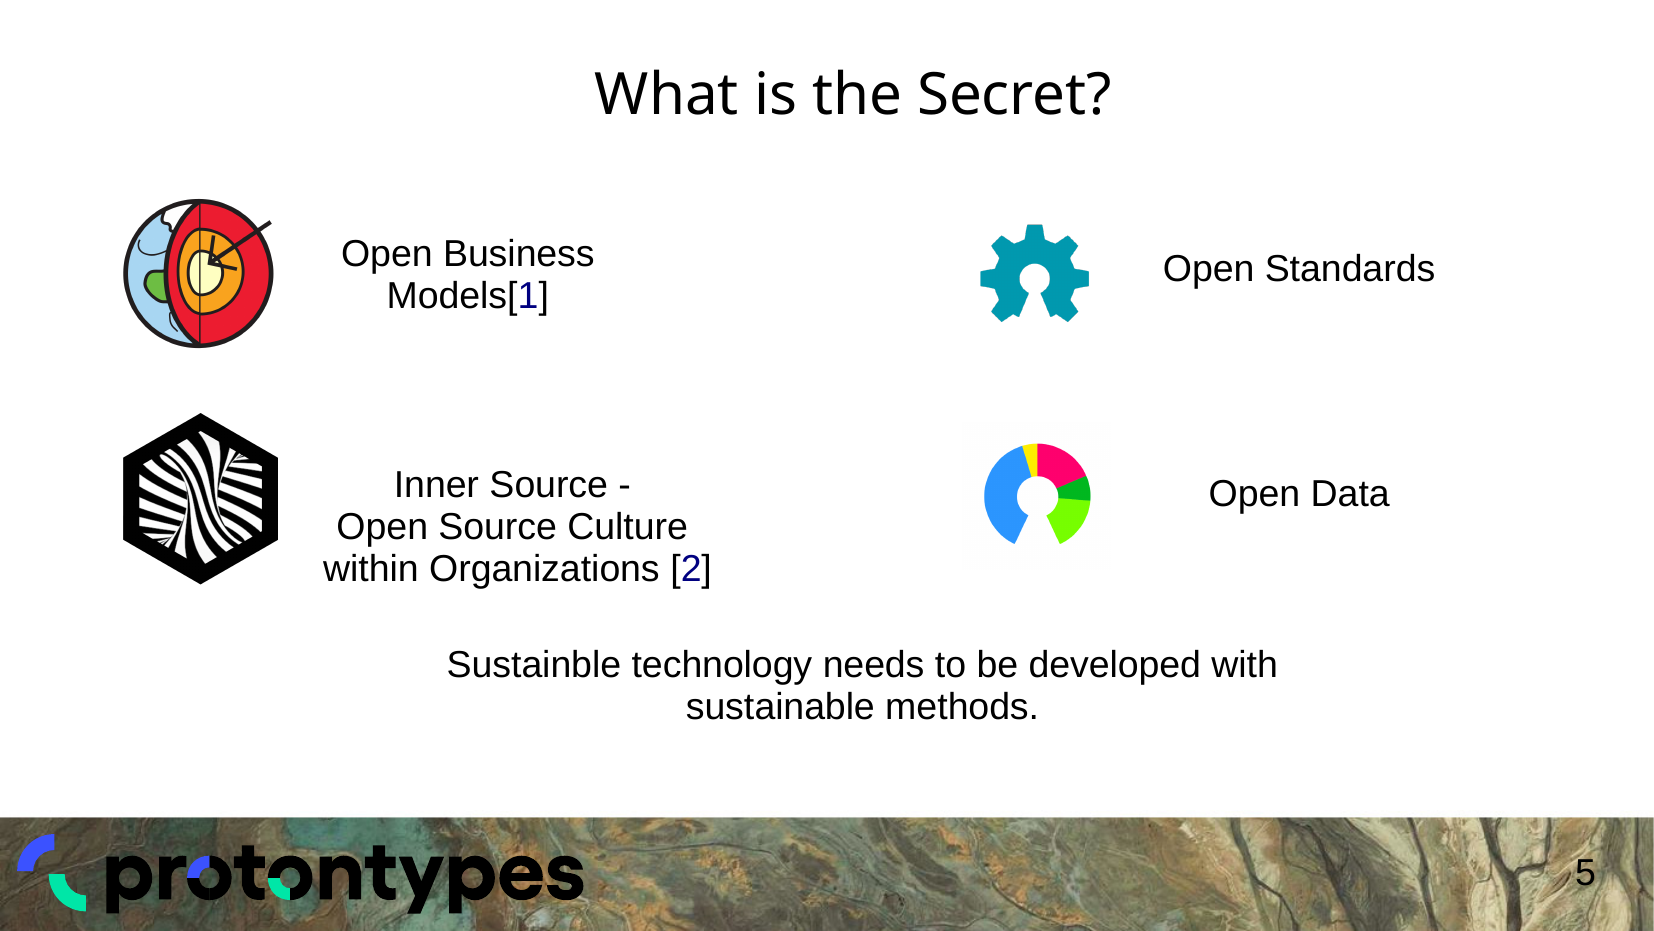

# What is the Secret?
Open Business Models[1]
Open Standards
Inner Source -
Open Source Culture
within Organizations [2]
Open Data
Sustainble technology needs to be developed with sustainable methods.
5